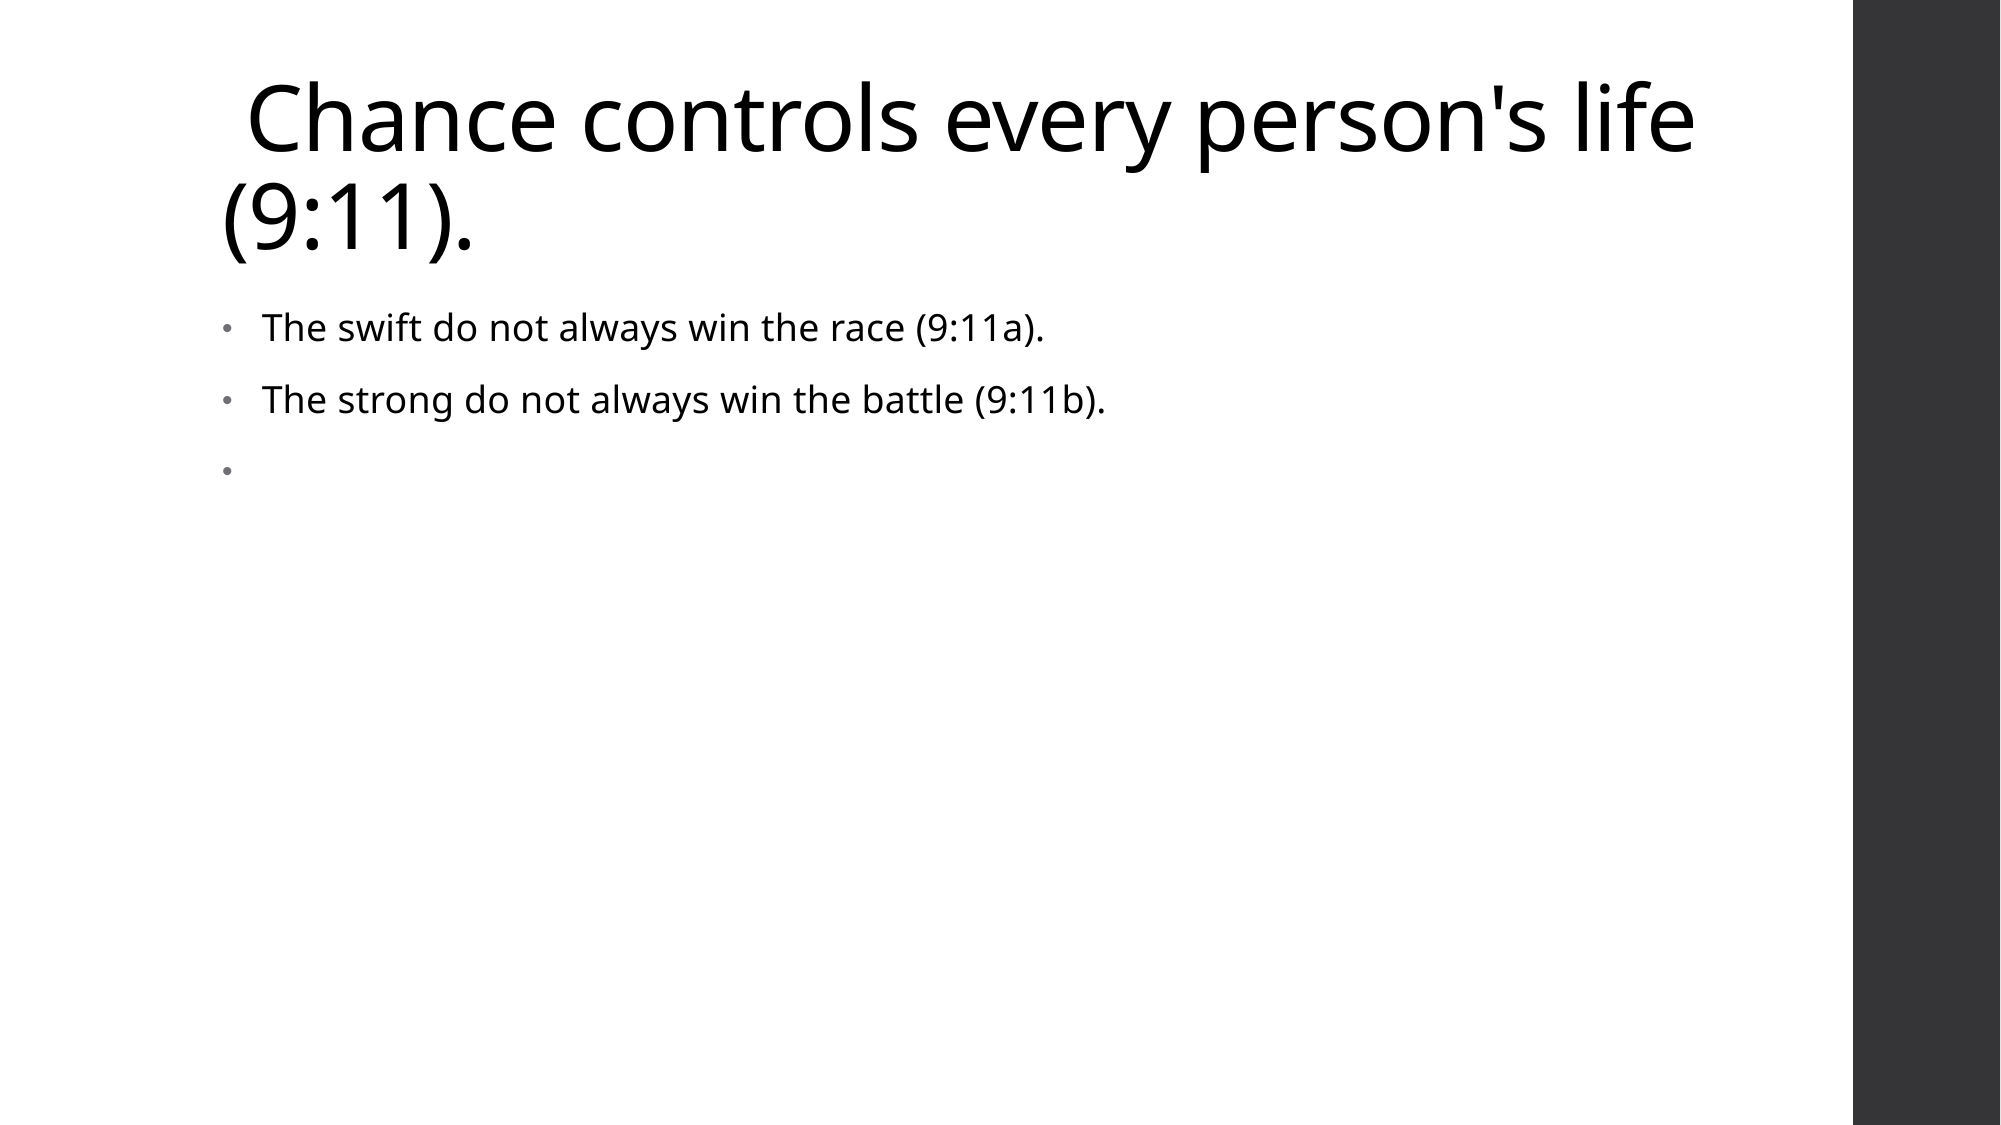

# Chance controls every person's life (9:11).
 The swift do not always win the race (9:11a).
 The strong do not always win the battle (9:11b).